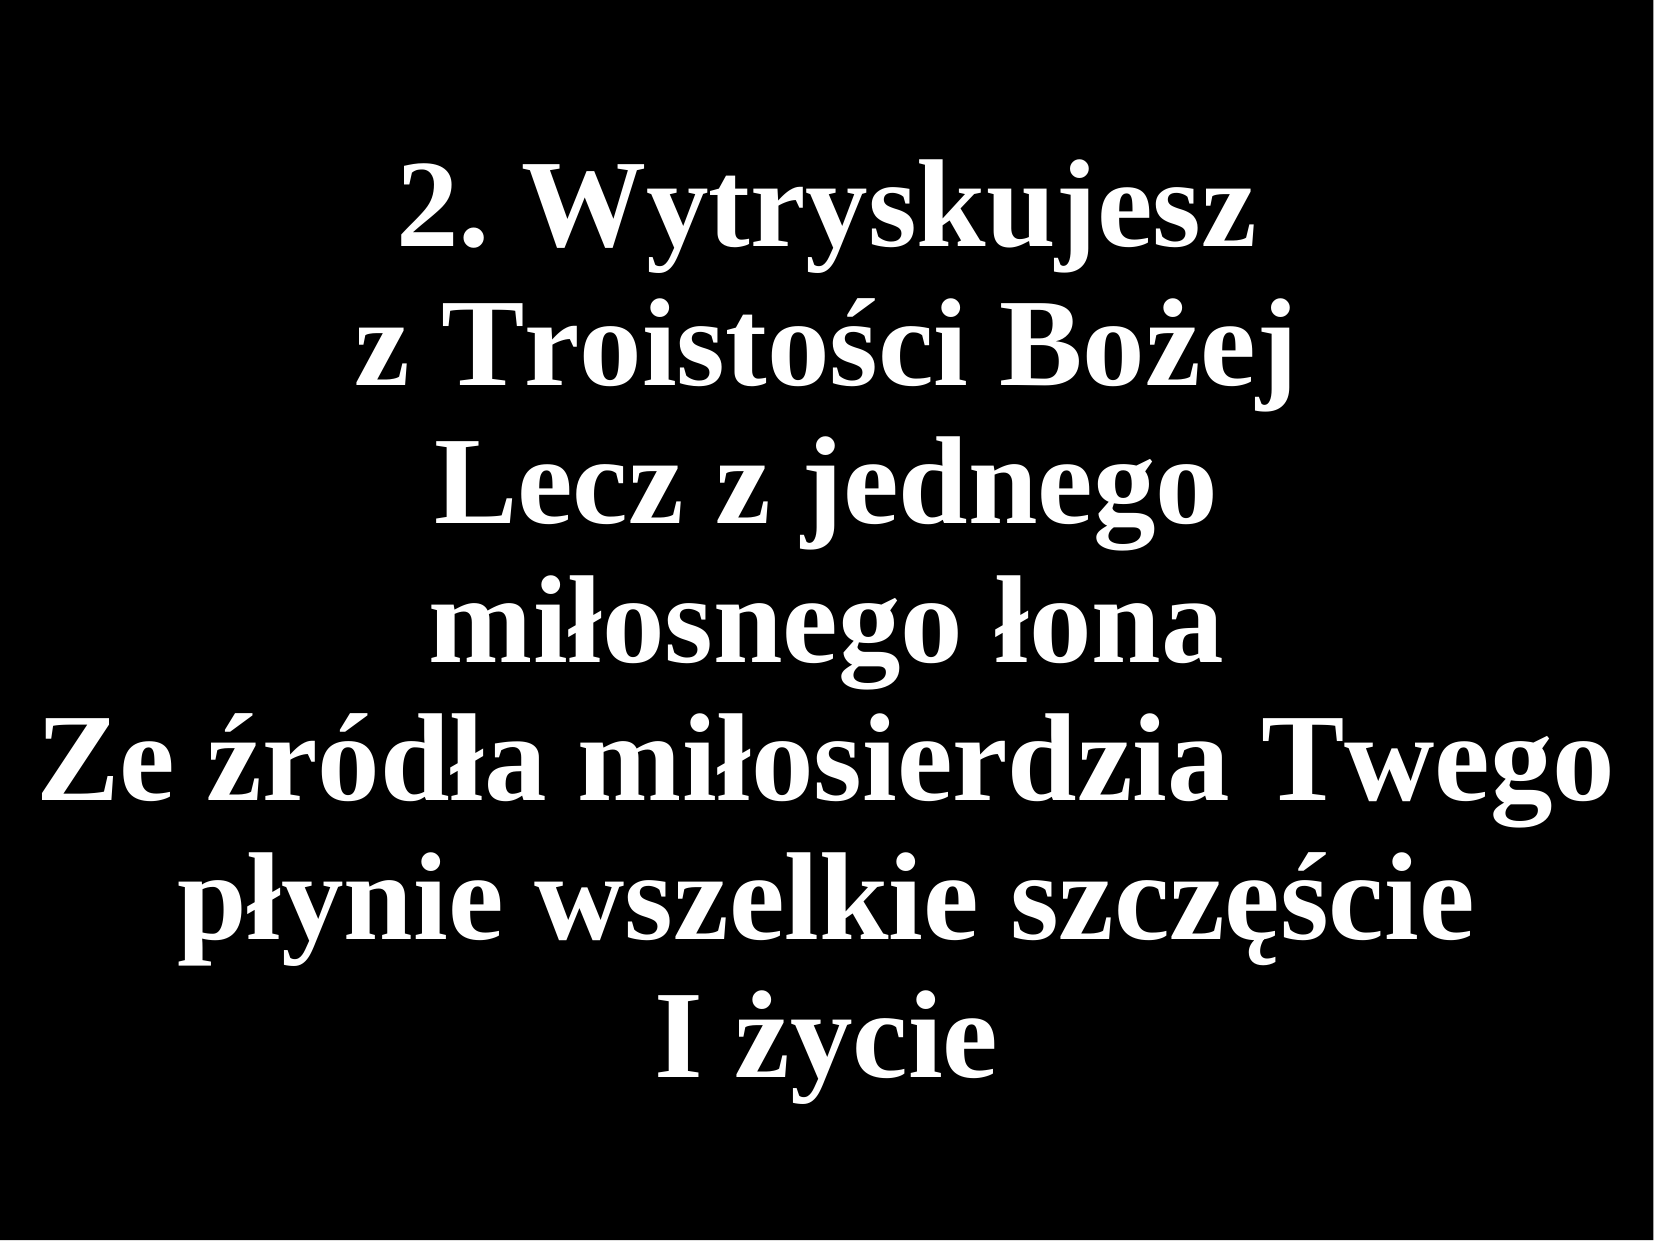

# 2. Wytryskujesz z Troistości Bożej Lecz z jednego miłosnego łona Ze źródła miłosierdzia Twego płynie wszelkie szczęście I życie